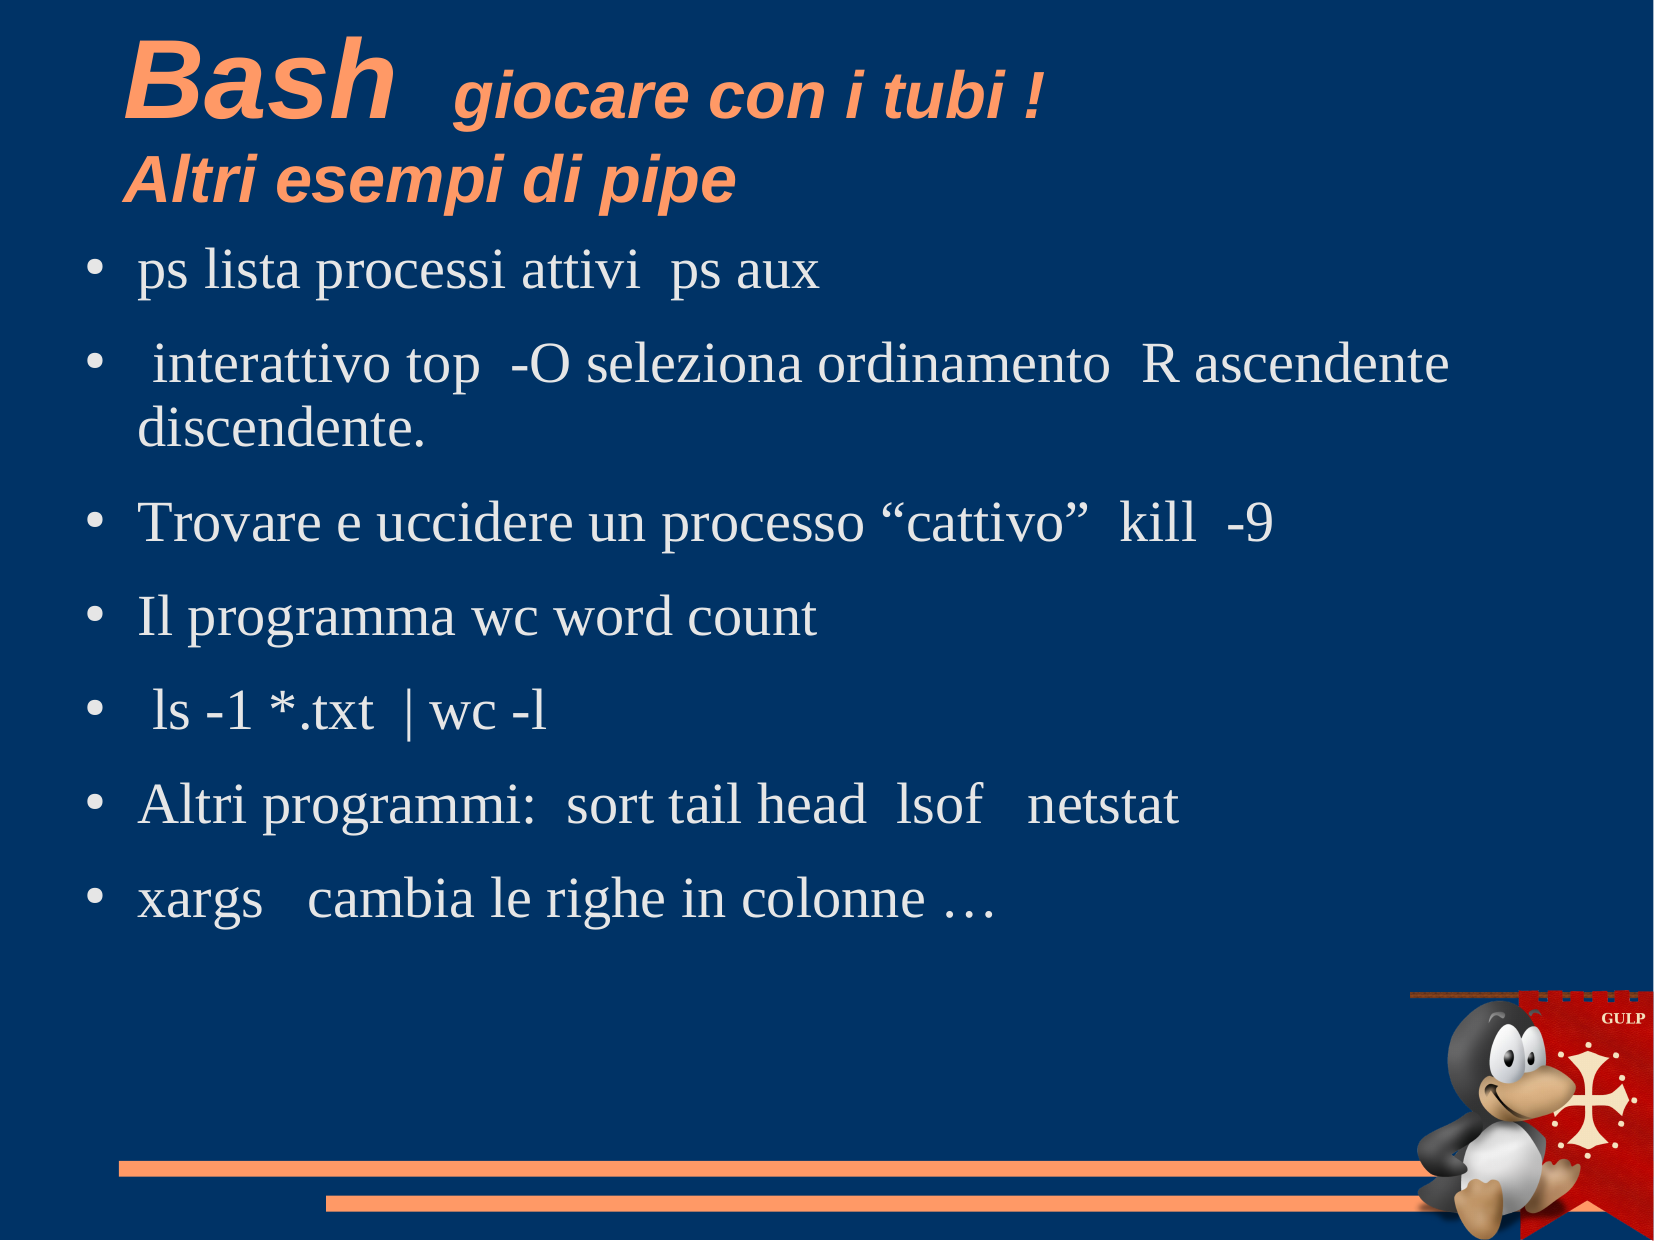

# Bash giocare con i tubi ! Altri esempi di pipe
ps lista processi attivi ps aux
 interattivo top -O seleziona ordinamento R ascendente discendente.
Trovare e uccidere un processo “cattivo” kill -9
Il programma wc word count
 ls -1 *.txt | wc -l
Altri programmi: sort tail head lsof netstat
xargs cambia le righe in colonne …